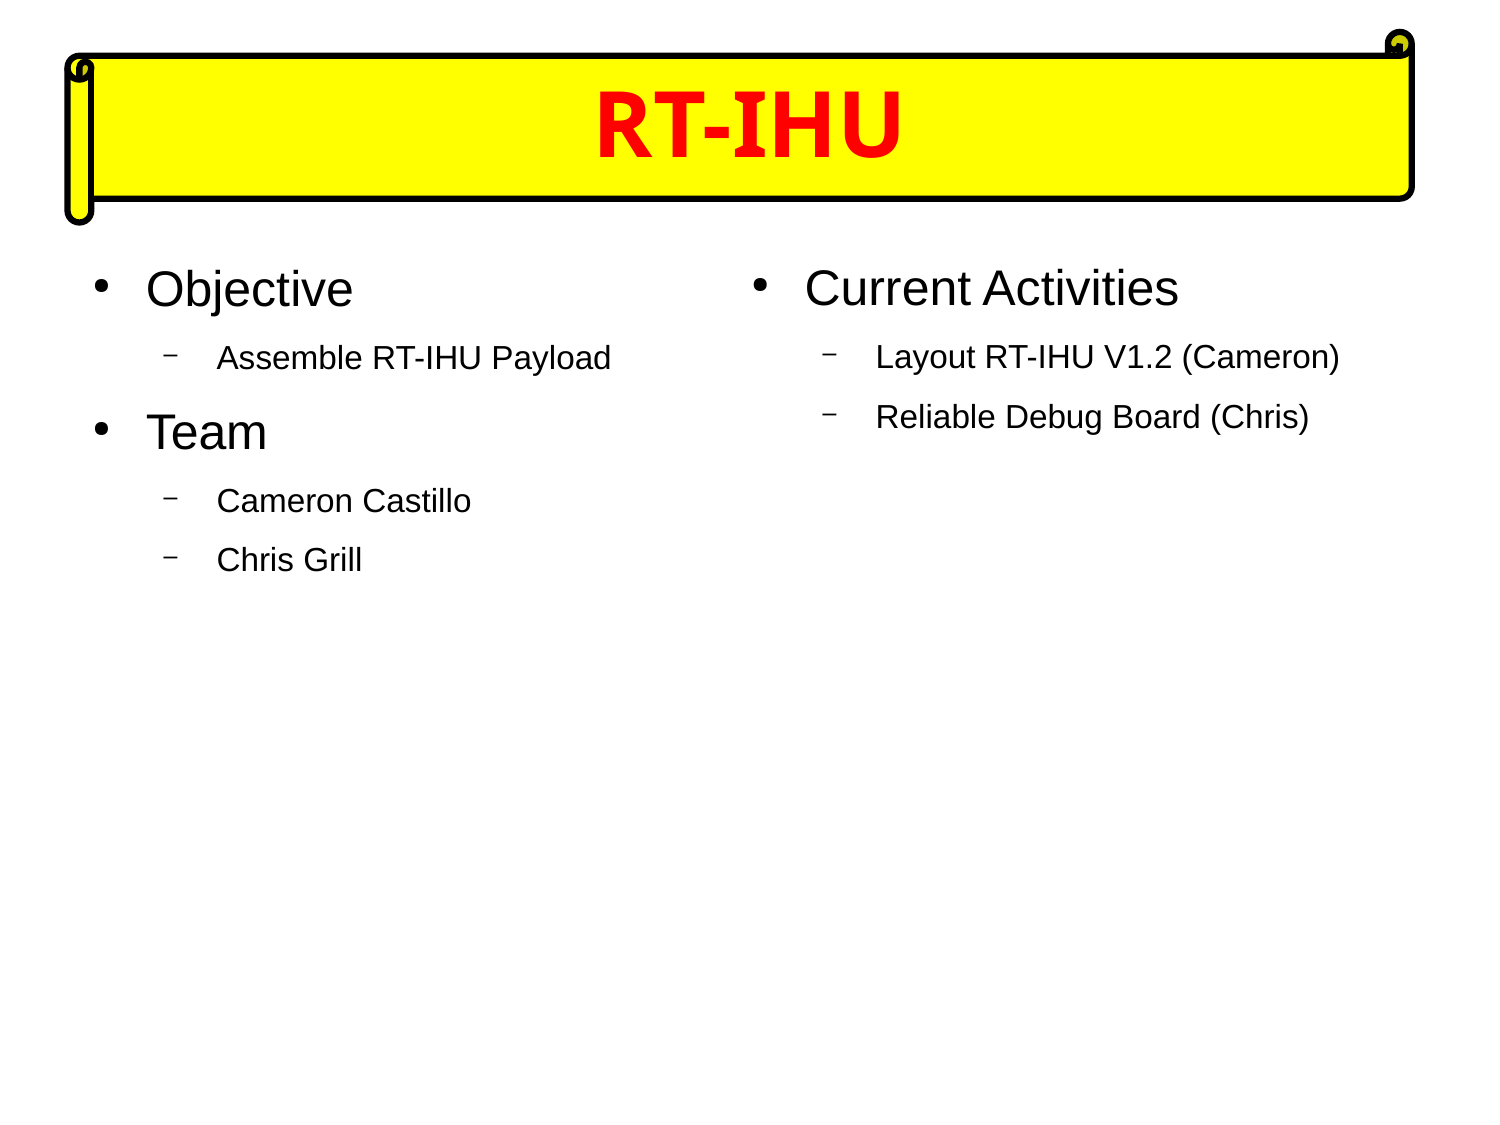

RT-IHU
Current Activities
Layout RT-IHU V1.2 (Cameron)
Reliable Debug Board (Chris)
# Objective
Assemble RT-IHU Payload
Team
Cameron Castillo
Chris Grill